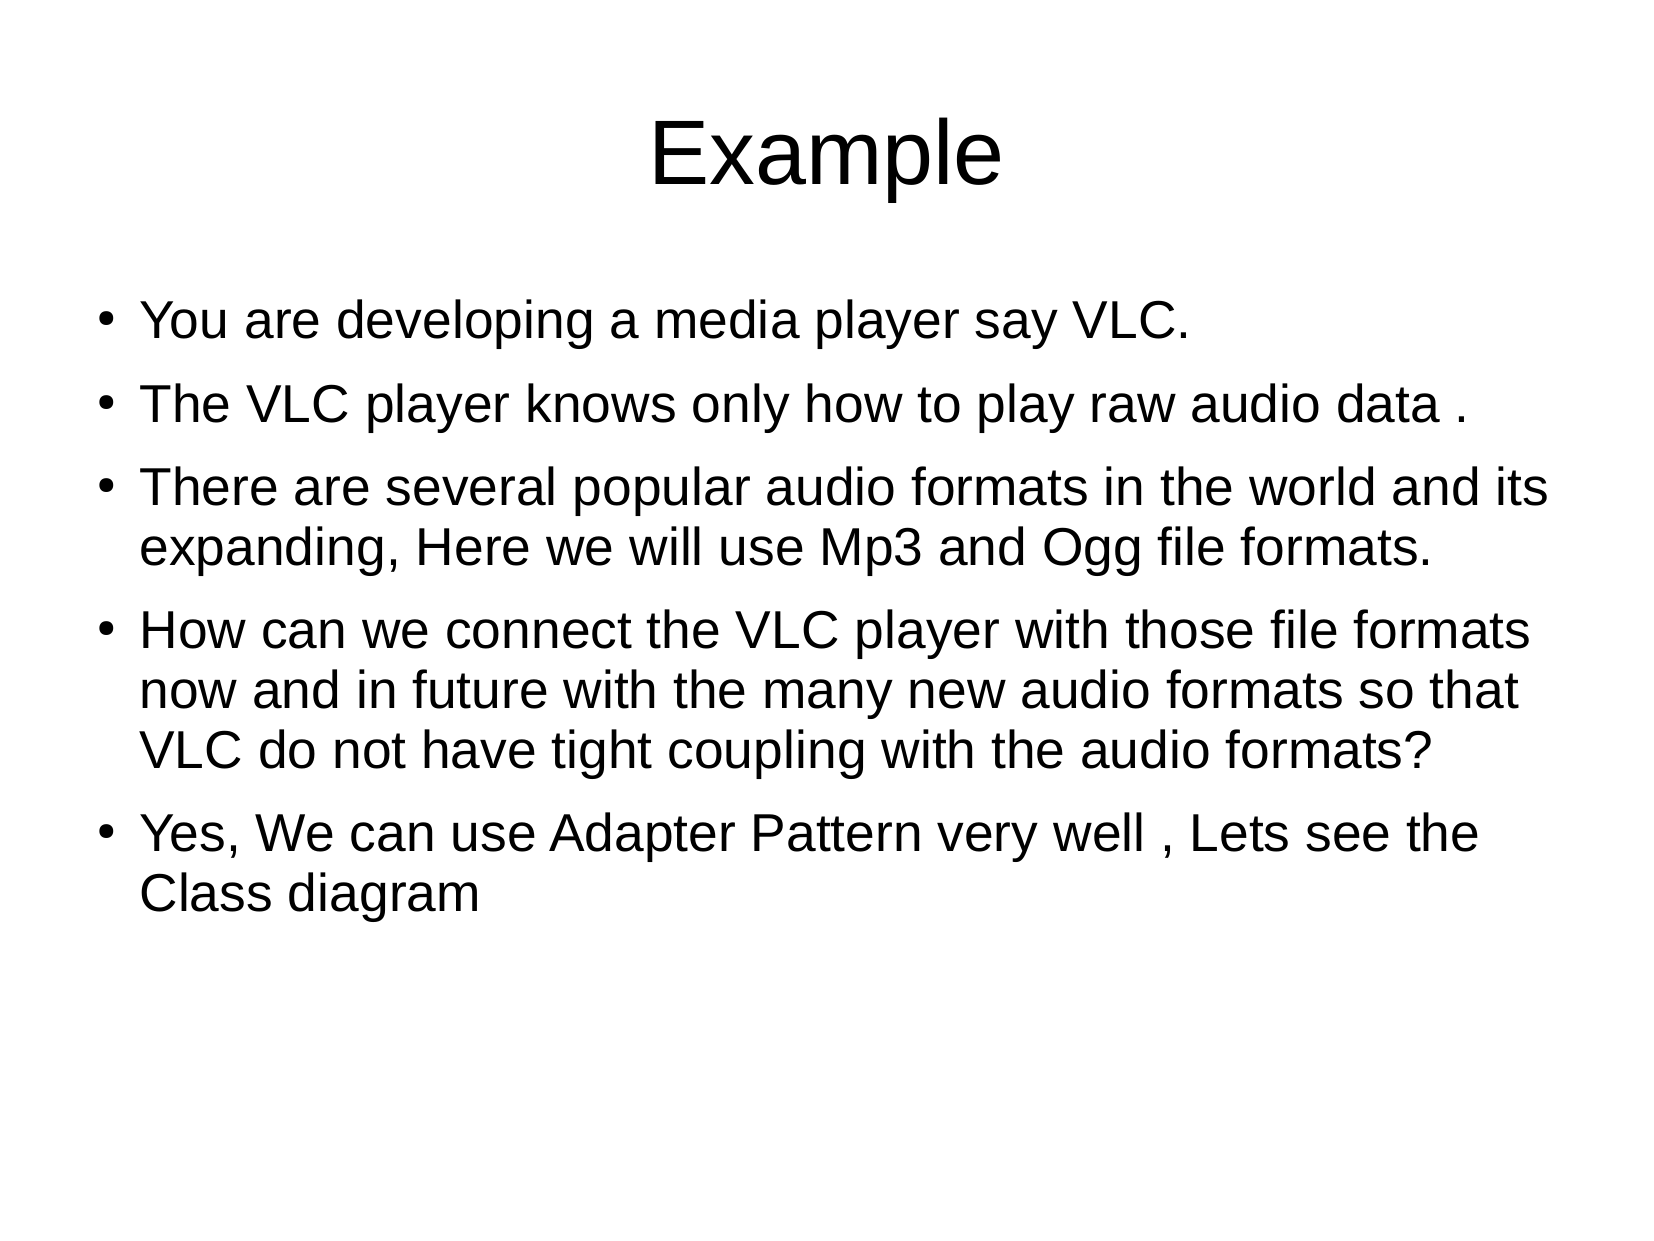

# Example
You are developing a media player say VLC.
The VLC player knows only how to play raw audio data .
There are several popular audio formats in the world and its expanding, Here we will use Mp3 and Ogg file formats.
How can we connect the VLC player with those file formats now and in future with the many new audio formats so that VLC do not have tight coupling with the audio formats?
Yes, We can use Adapter Pattern very well , Lets see the Class diagram